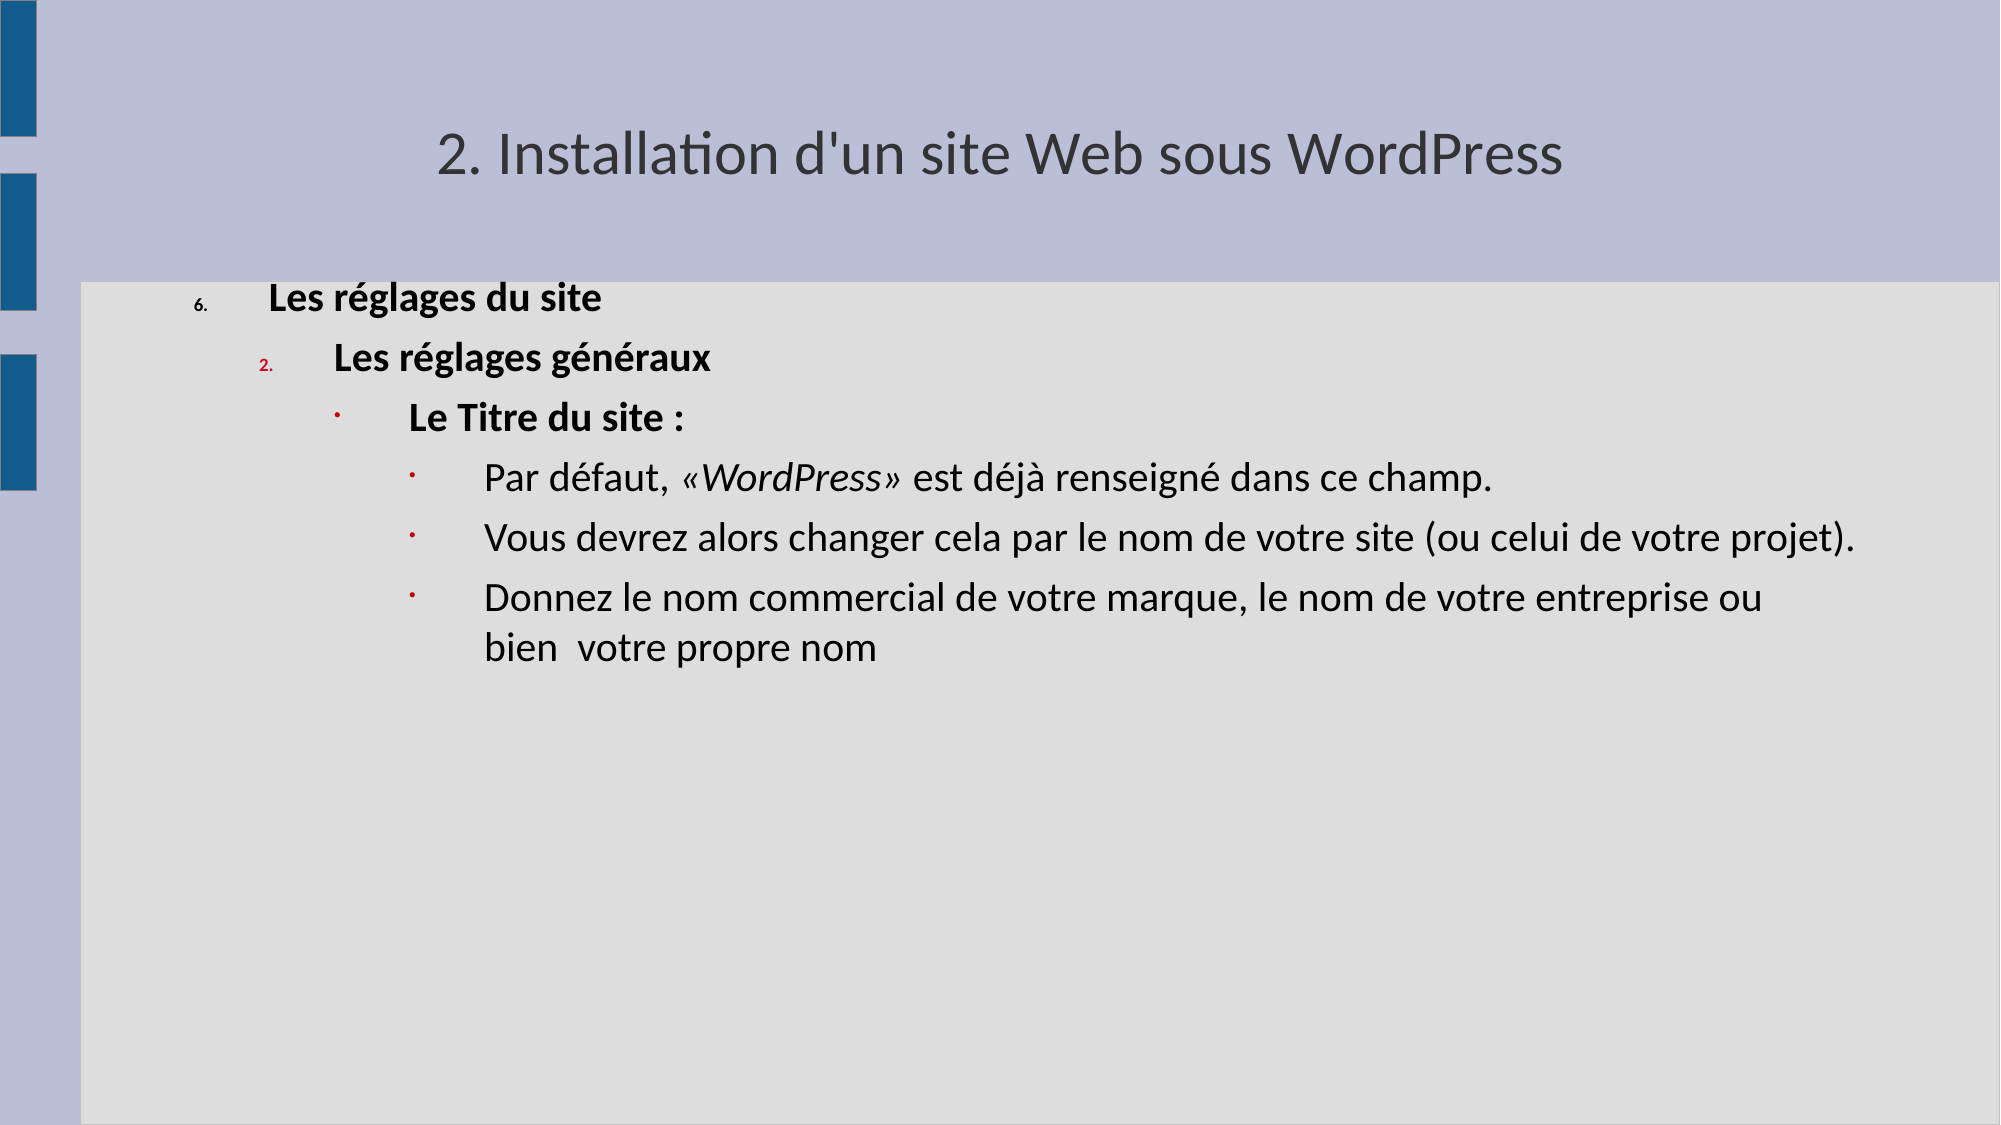

# 2. Installation d'un site Web sous WordPress
Les réglages du site
Les réglages généraux
Le Titre du site :
Par défaut, «WordPress» est déjà renseigné dans ce champ.
Vous devrez alors changer cela par le nom de votre site (ou celui de votre projet).
Donnez le nom commercial de votre marque, le nom de votre entreprise ou bien votre propre nom